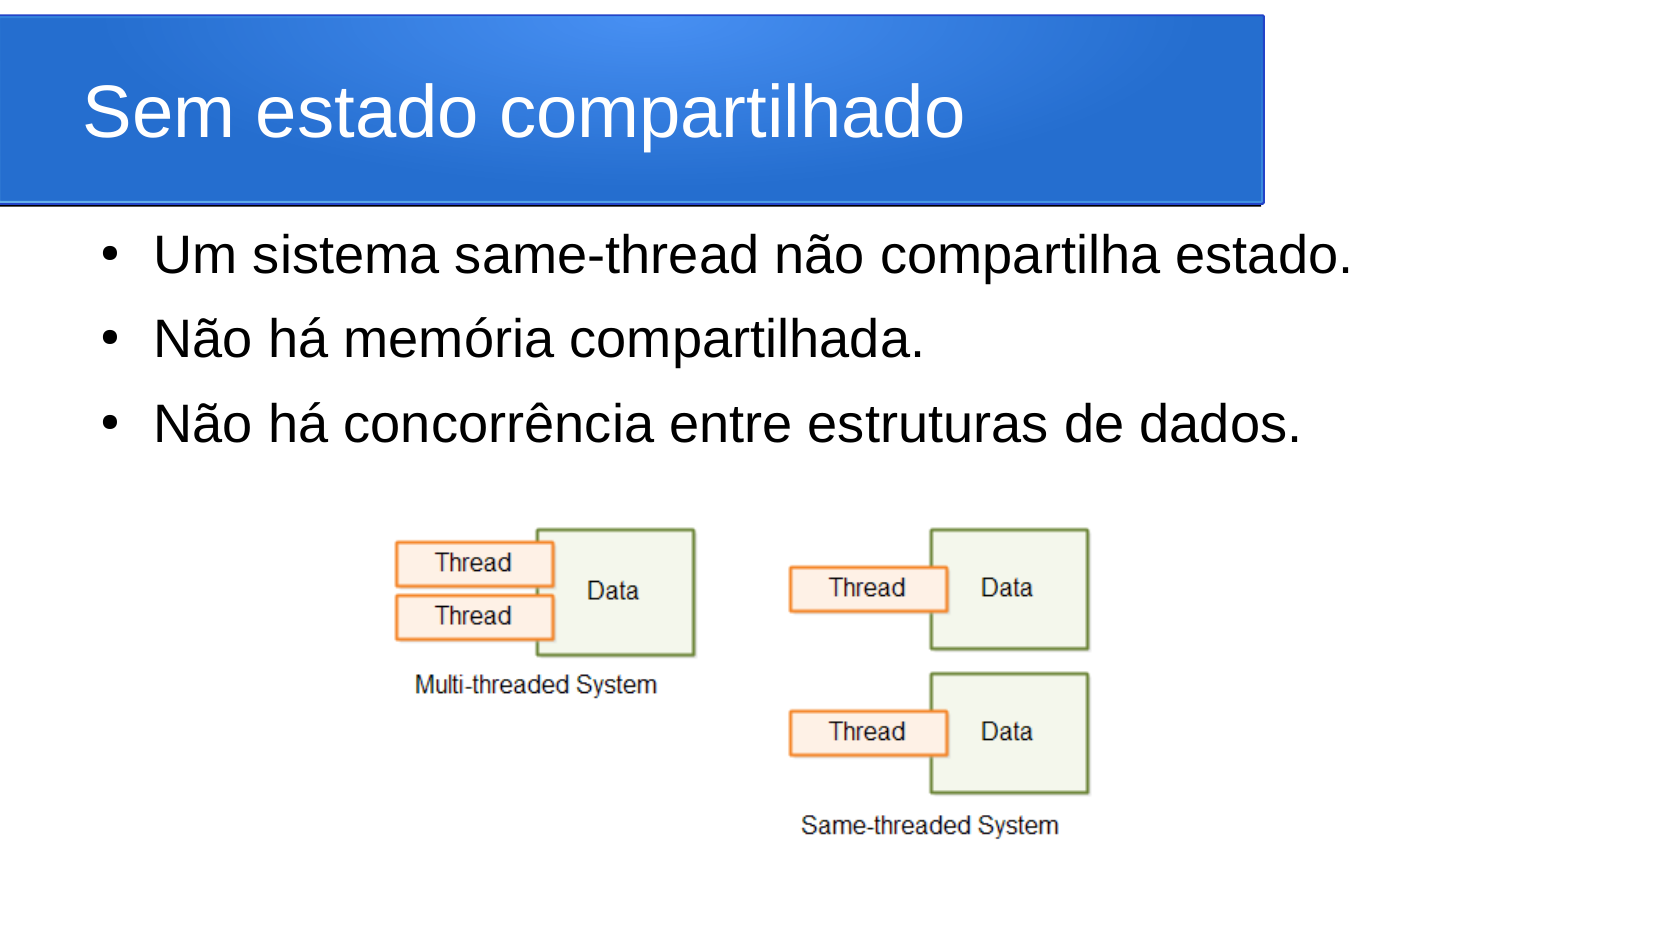

# Sem estado compartilhado
Um sistema same-thread não compartilha estado.
Não há memória compartilhada.
Não há concorrência entre estruturas de dados.